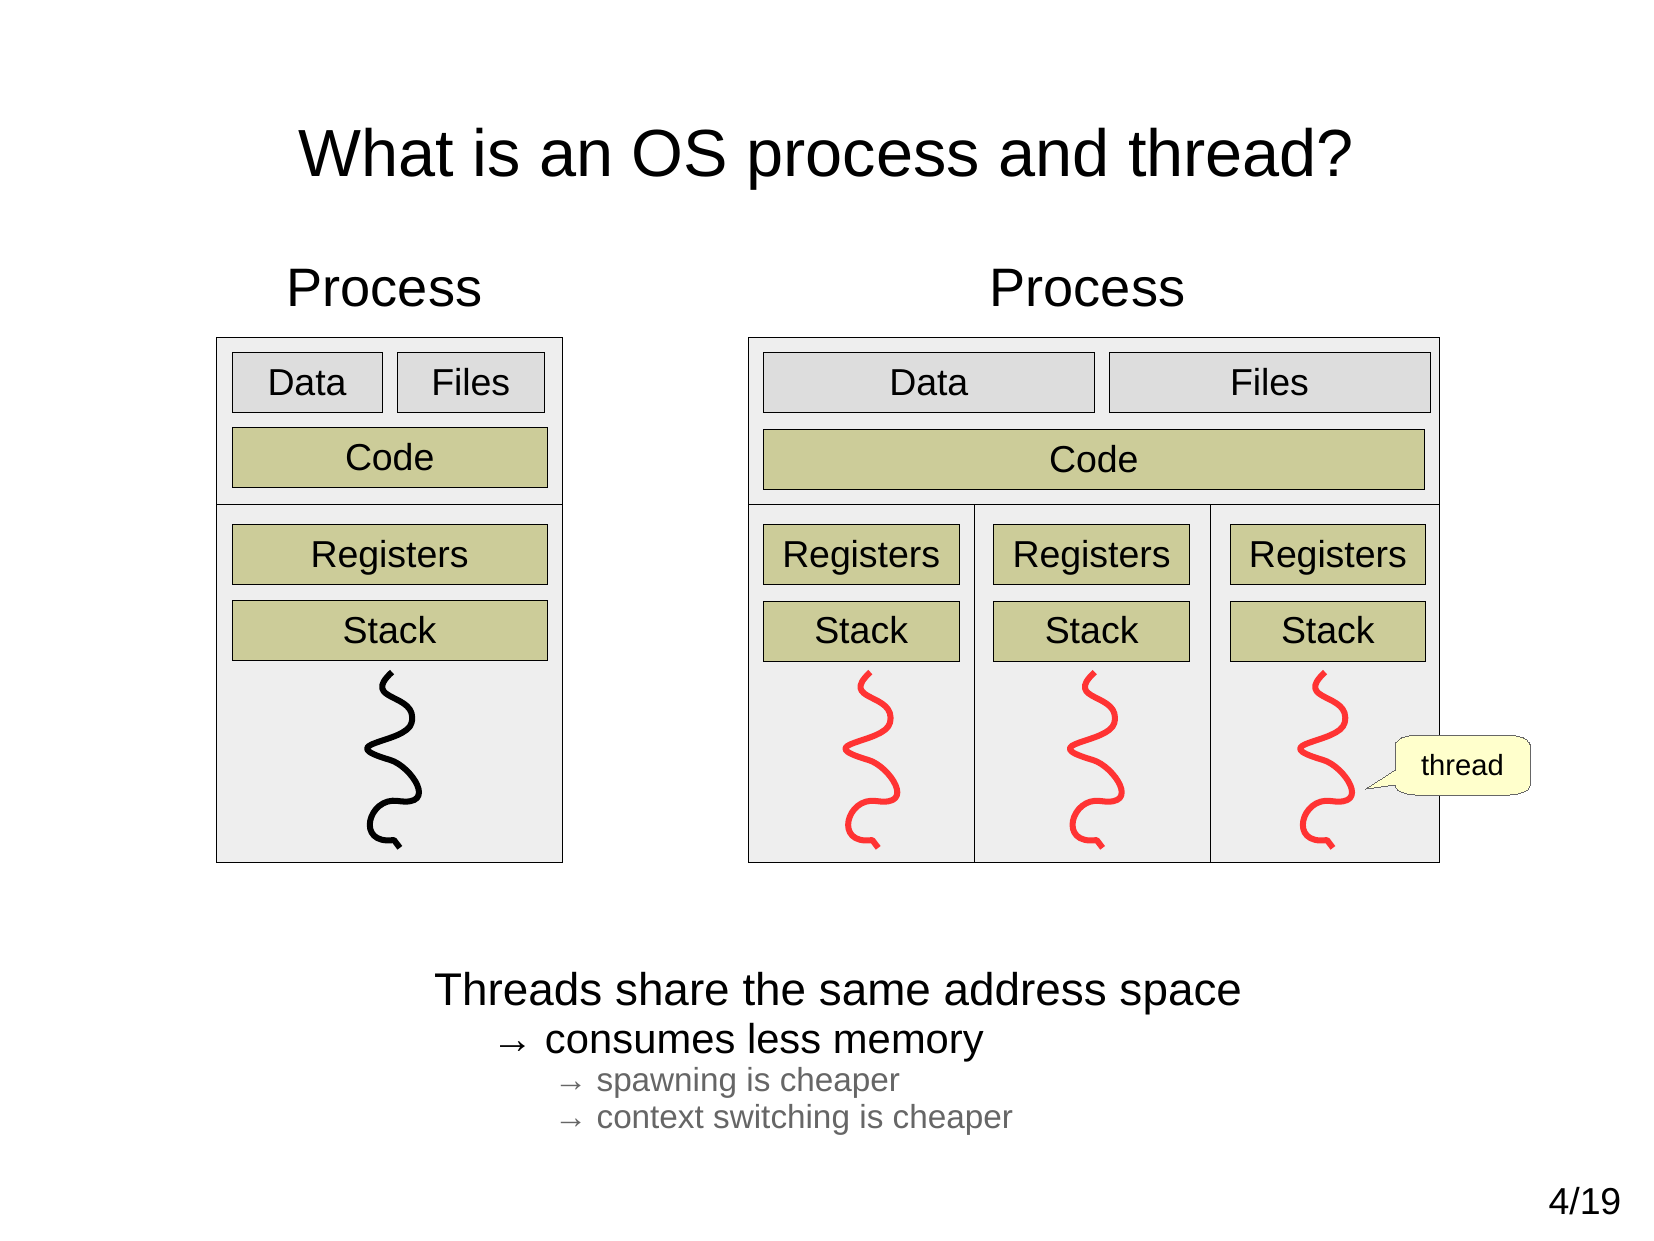

# What is an OS process and thread?
Process
Data
Files
Code
Registers
Stack
Process
Data
Files
Code
Registers
Registers
Registers
Stack
Stack
Stack
thread
Threads share the same address space
 → consumes less memory
 → spawning is cheaper
 → context switching is cheaper